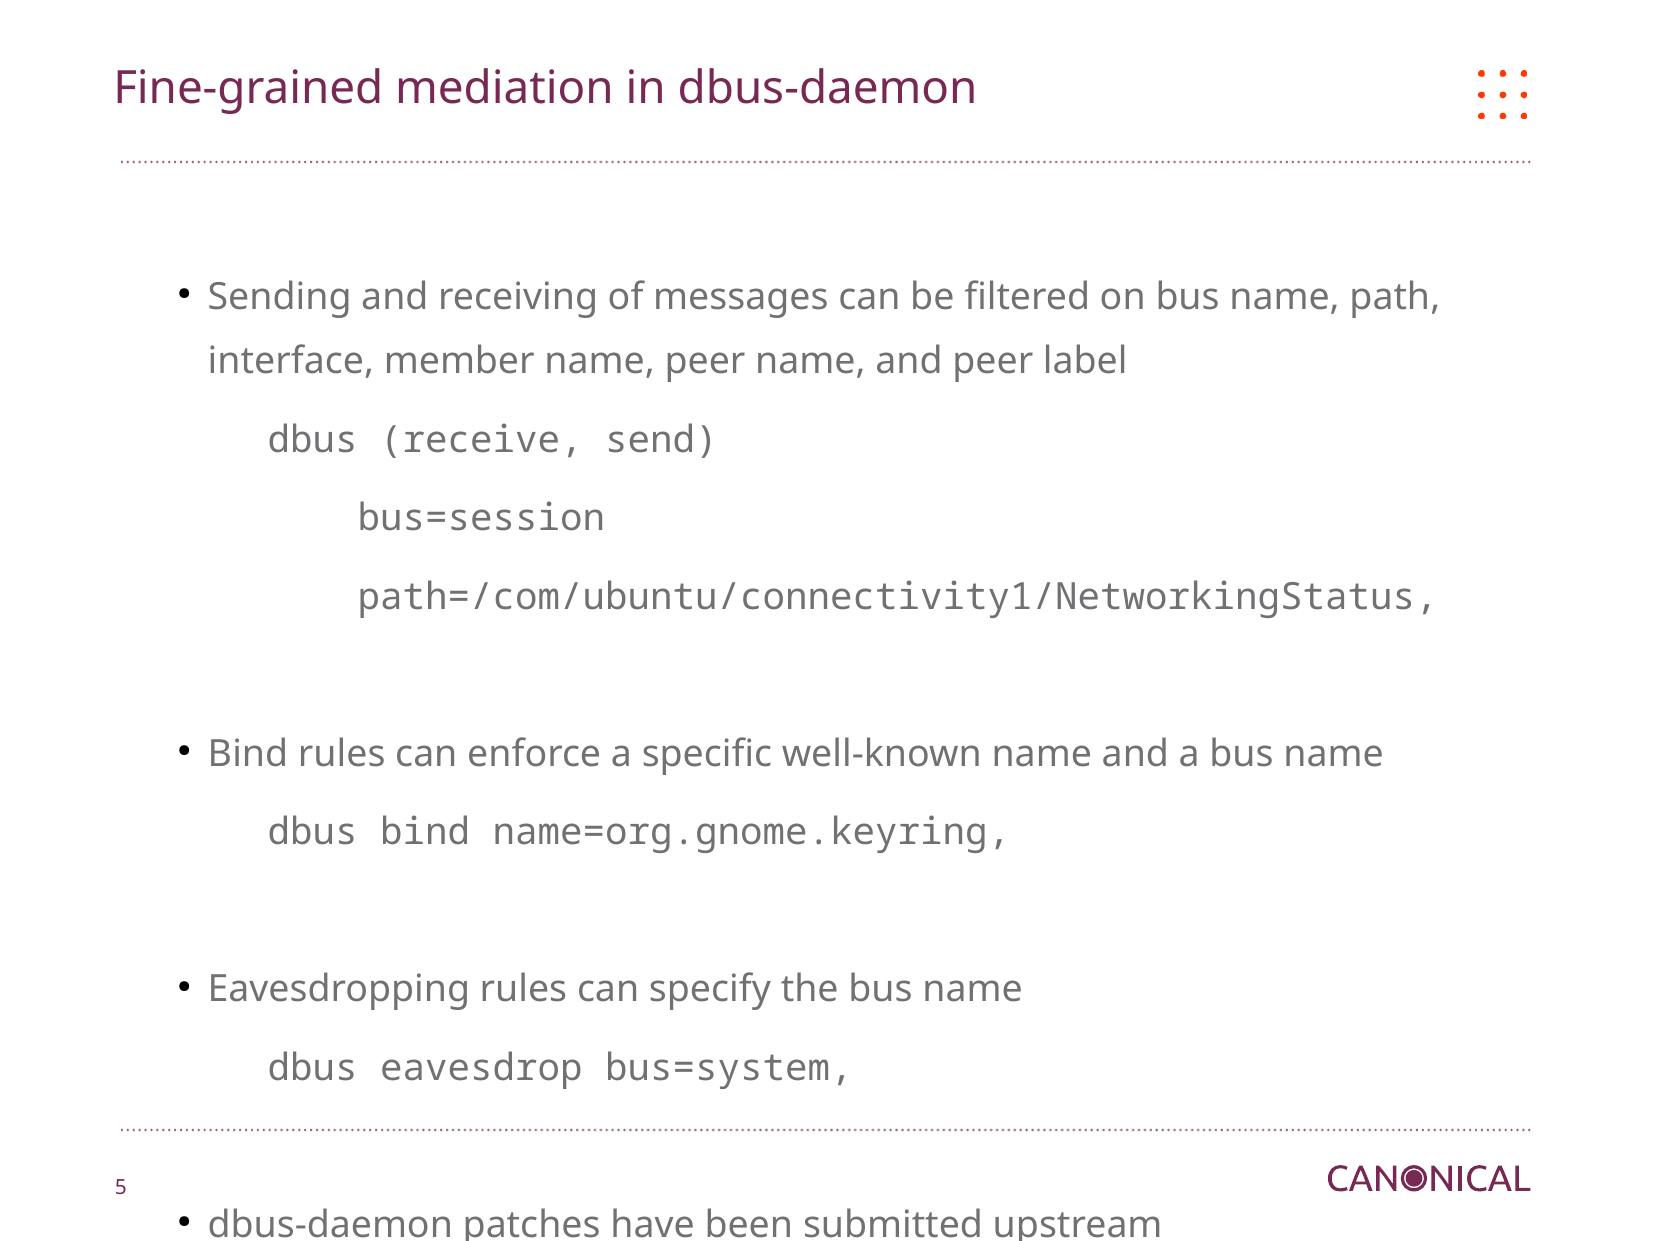

# Fine-grained mediation in dbus-daemon
Sending and receiving of messages can be filtered on bus name, path, interface, member name, peer name, and peer label
dbus (receive, send)
bus=session
path=/com/ubuntu/connectivity1/NetworkingStatus,
Bind rules can enforce a specific well-known name and a bus name
dbus bind name=org.gnome.keyring,
Eavesdropping rules can specify the bus name
dbus eavesdrop bus=system,
dbus-daemon patches have been submitted upstream
https://bugs.freedesktop.org/show_bug.cgi?id=75113